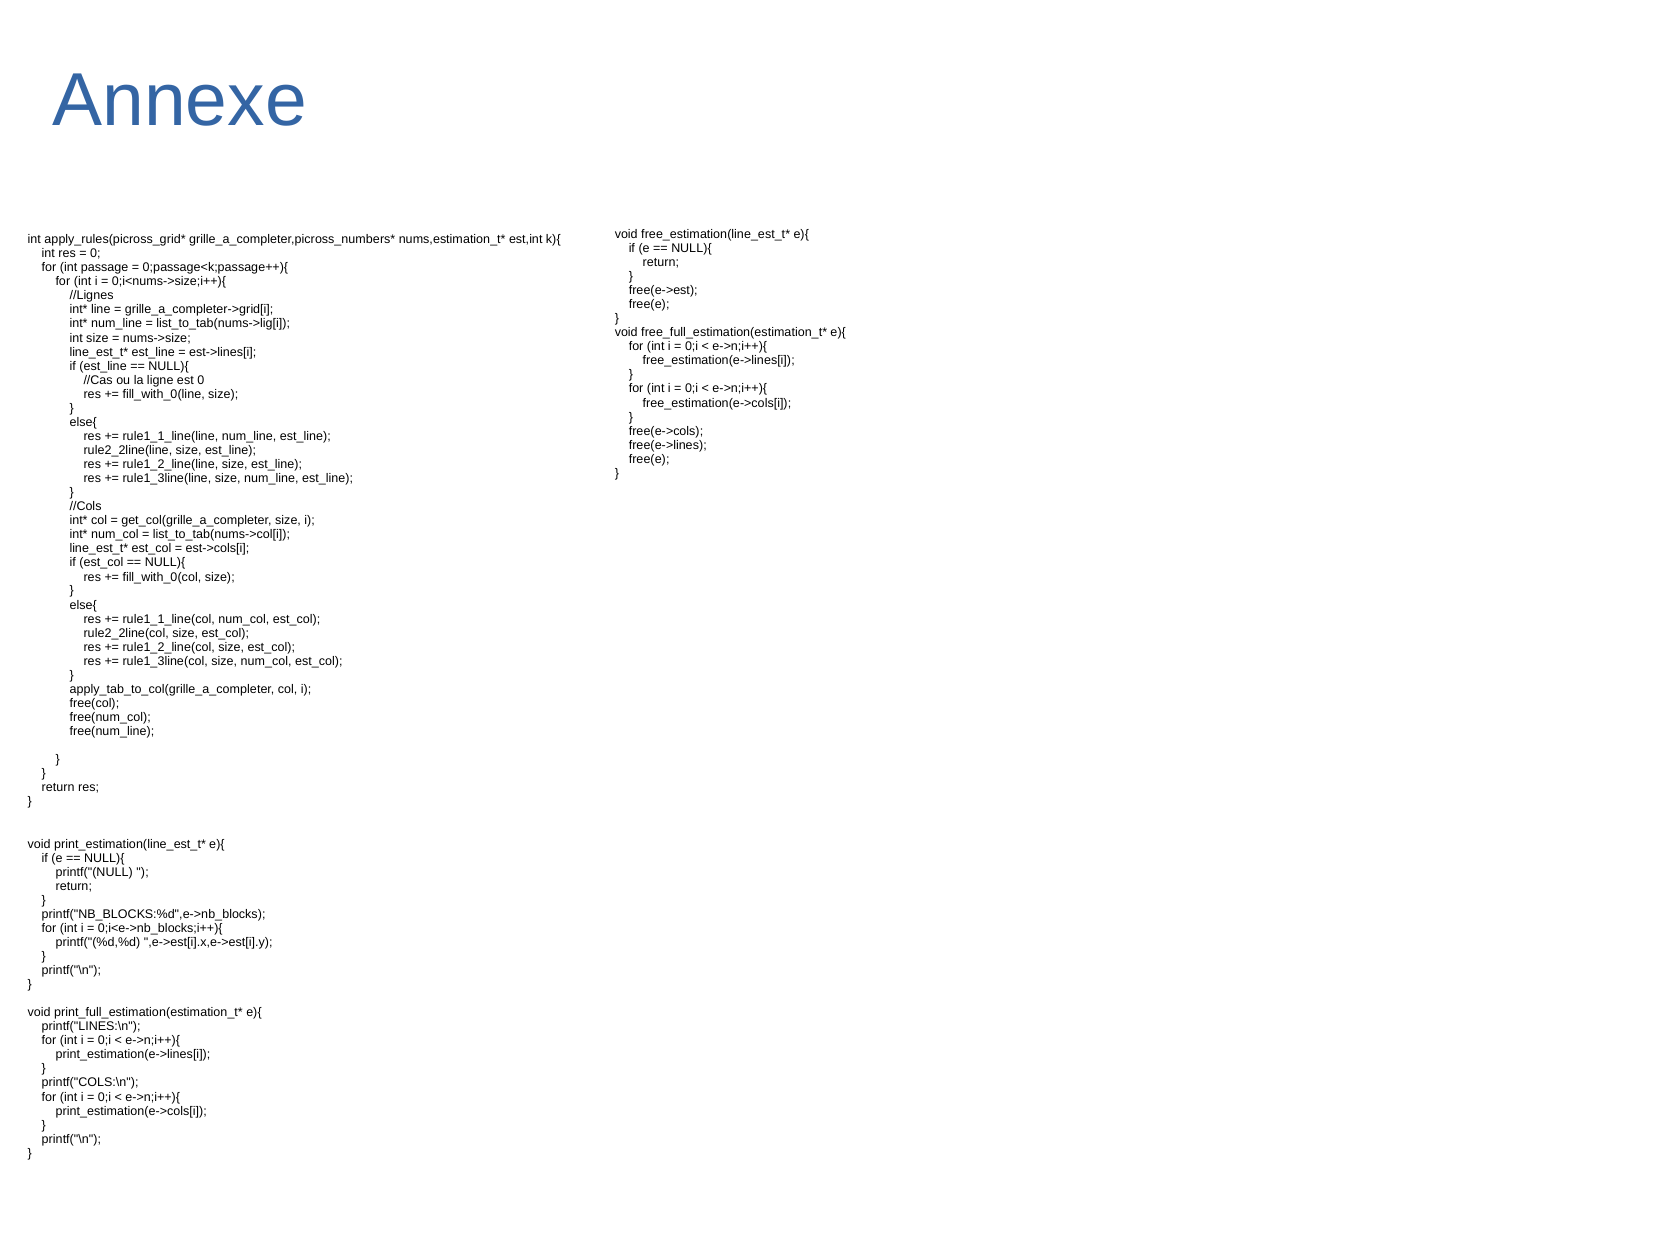

Annexe
void free_estimation(line_est_t* e){
 if (e == NULL){
 return;
 }
 free(e->est);
 free(e);
}
void free_full_estimation(estimation_t* e){
 for (int i = 0;i < e->n;i++){
 free_estimation(e->lines[i]);
 }
 for (int i = 0;i < e->n;i++){
 free_estimation(e->cols[i]);
 }
 free(e->cols);
 free(e->lines);
 free(e);
}
int apply_rules(picross_grid* grille_a_completer,picross_numbers* nums,estimation_t* est,int k){
 int res = 0;
 for (int passage = 0;passage<k;passage++){
 for (int i = 0;i<nums->size;i++){
 //Lignes
 int* line = grille_a_completer->grid[i];
 int* num_line = list_to_tab(nums->lig[i]);
 int size = nums->size;
 line_est_t* est_line = est->lines[i];
 if (est_line == NULL){
 //Cas ou la ligne est 0
 res += fill_with_0(line, size);
 }
 else{
 res += rule1_1_line(line, num_line, est_line);
 rule2_2line(line, size, est_line);
 res += rule1_2_line(line, size, est_line);
 res += rule1_3line(line, size, num_line, est_line);
 }
 //Cols
 int* col = get_col(grille_a_completer, size, i);
 int* num_col = list_to_tab(nums->col[i]);
 line_est_t* est_col = est->cols[i];
 if (est_col == NULL){
 res += fill_with_0(col, size);
 }
 else{
 res += rule1_1_line(col, num_col, est_col);
 rule2_2line(col, size, est_col);
 res += rule1_2_line(col, size, est_col);
 res += rule1_3line(col, size, num_col, est_col);
 }
 apply_tab_to_col(grille_a_completer, col, i);
 free(col);
 free(num_col);
 free(num_line);
 }
 }
 return res;
}
void print_estimation(line_est_t* e){
 if (e == NULL){
 printf("(NULL) ");
 return;
 }
 printf("NB_BLOCKS:%d",e->nb_blocks);
 for (int i = 0;i<e->nb_blocks;i++){
 printf("(%d,%d) ",e->est[i].x,e->est[i].y);
 }
 printf("\n");
}
void print_full_estimation(estimation_t* e){
 printf("LINES:\n");
 for (int i = 0;i < e->n;i++){
 print_estimation(e->lines[i]);
 }
 printf("COLS:\n");
 for (int i = 0;i < e->n;i++){
 print_estimation(e->cols[i]);
 }
 printf("\n");
}